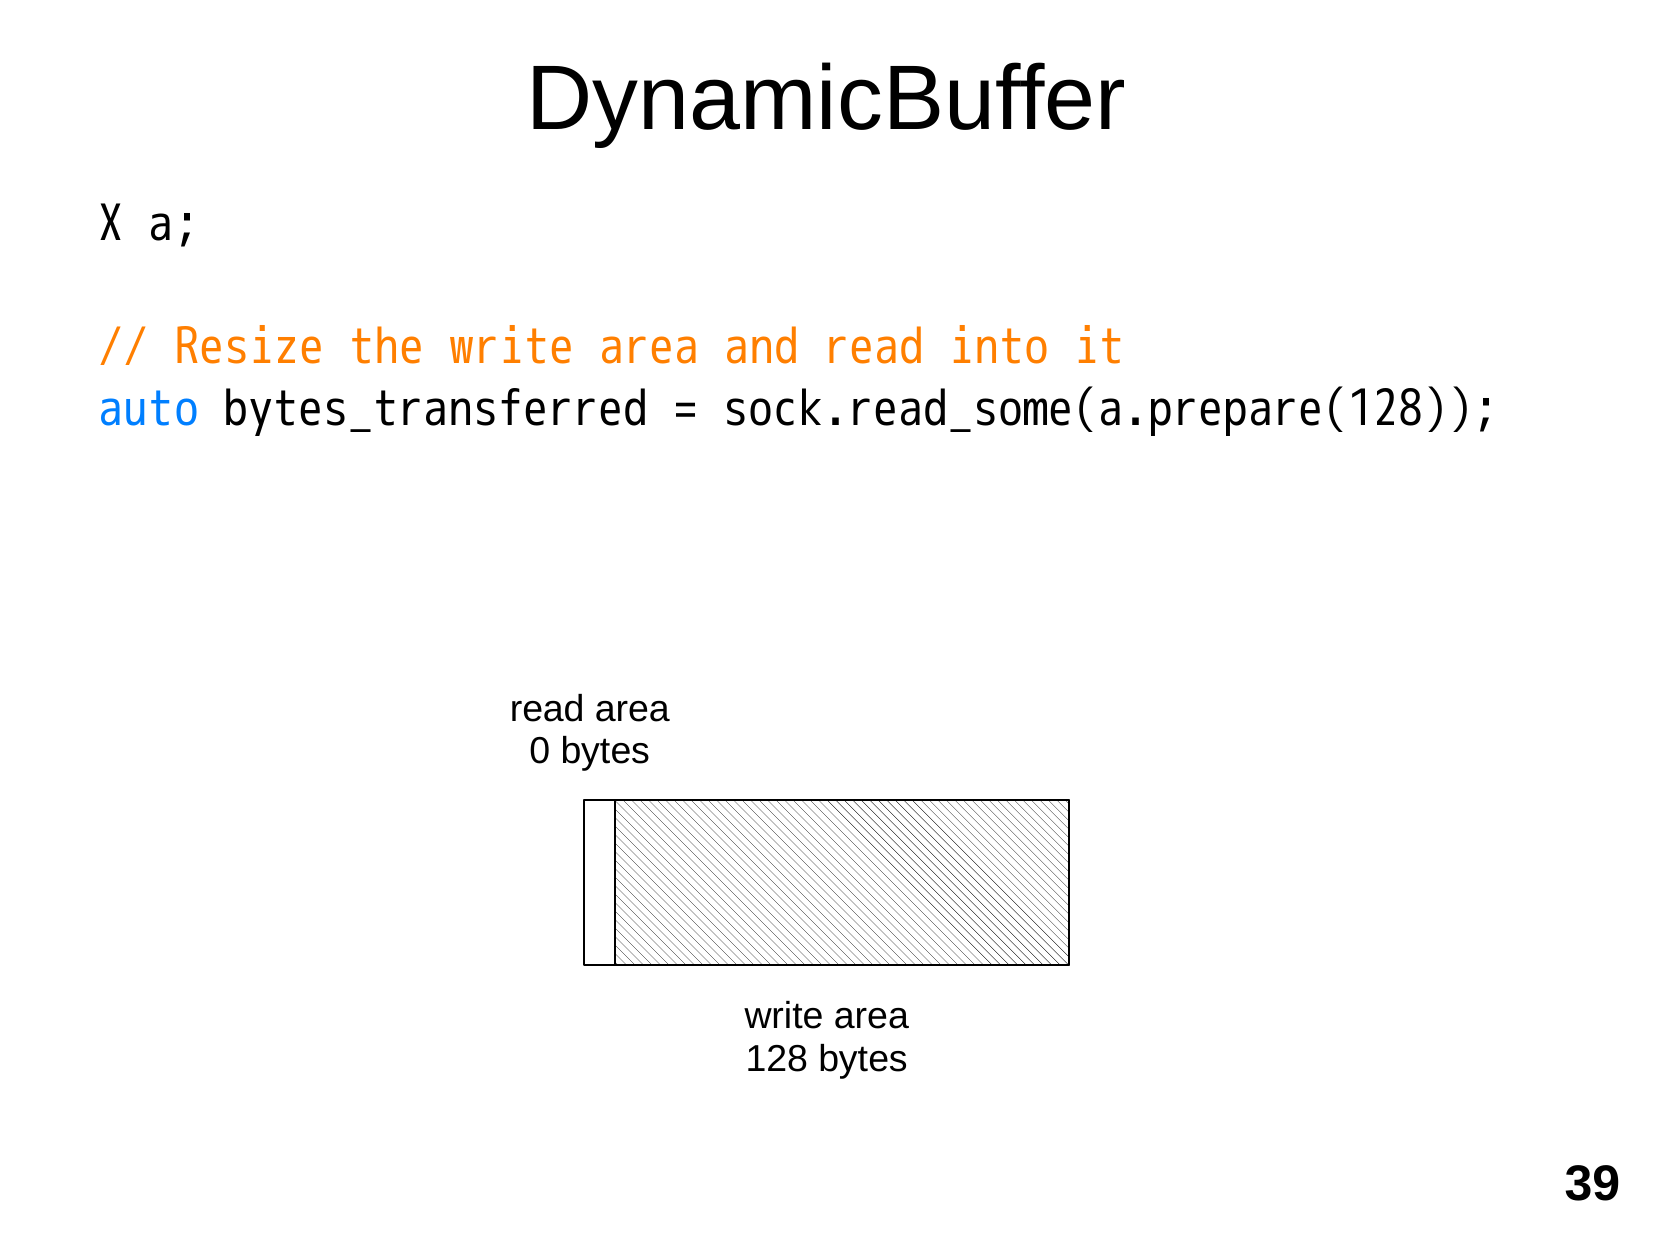

# DynamicBuffer
X a;
// Resize the write area and read into it
auto bytes_transferred = sock.read_some(a.prepare(128));
read area
0 bytes
write area
128 bytes
39